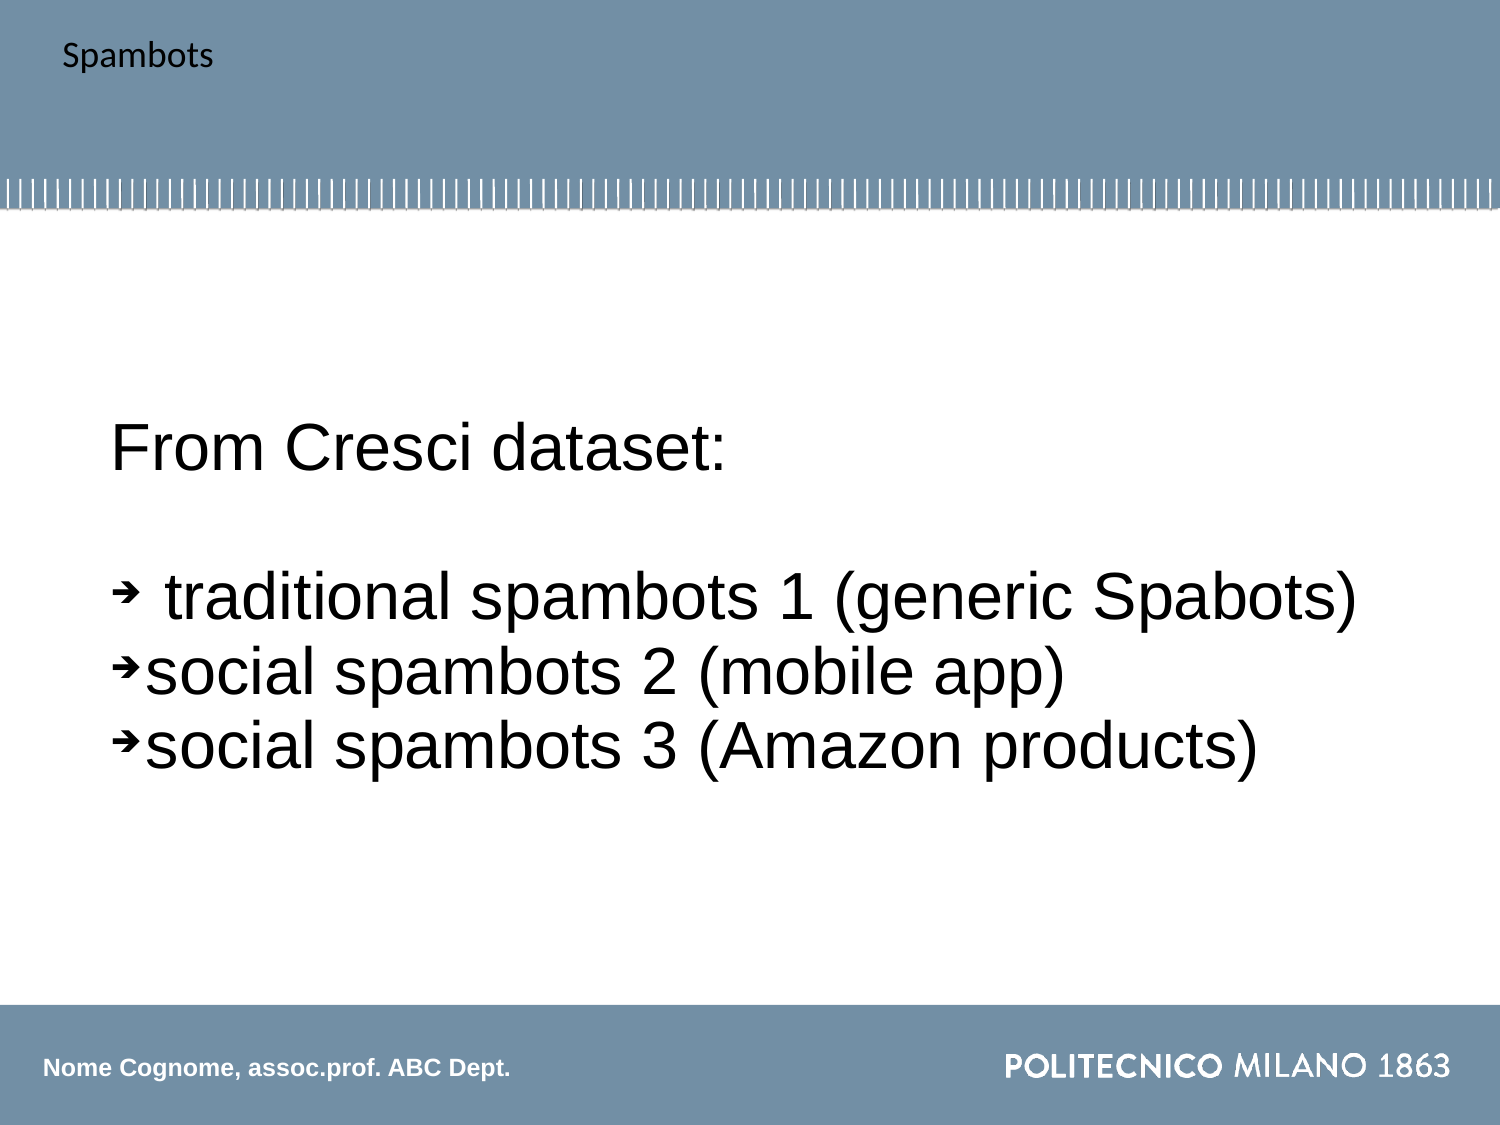

# Spambots
From Cresci dataset:
 traditional spambots 1 (generic Spabots)
social spambots 2 (mobile app)
social spambots 3 (Amazon products)